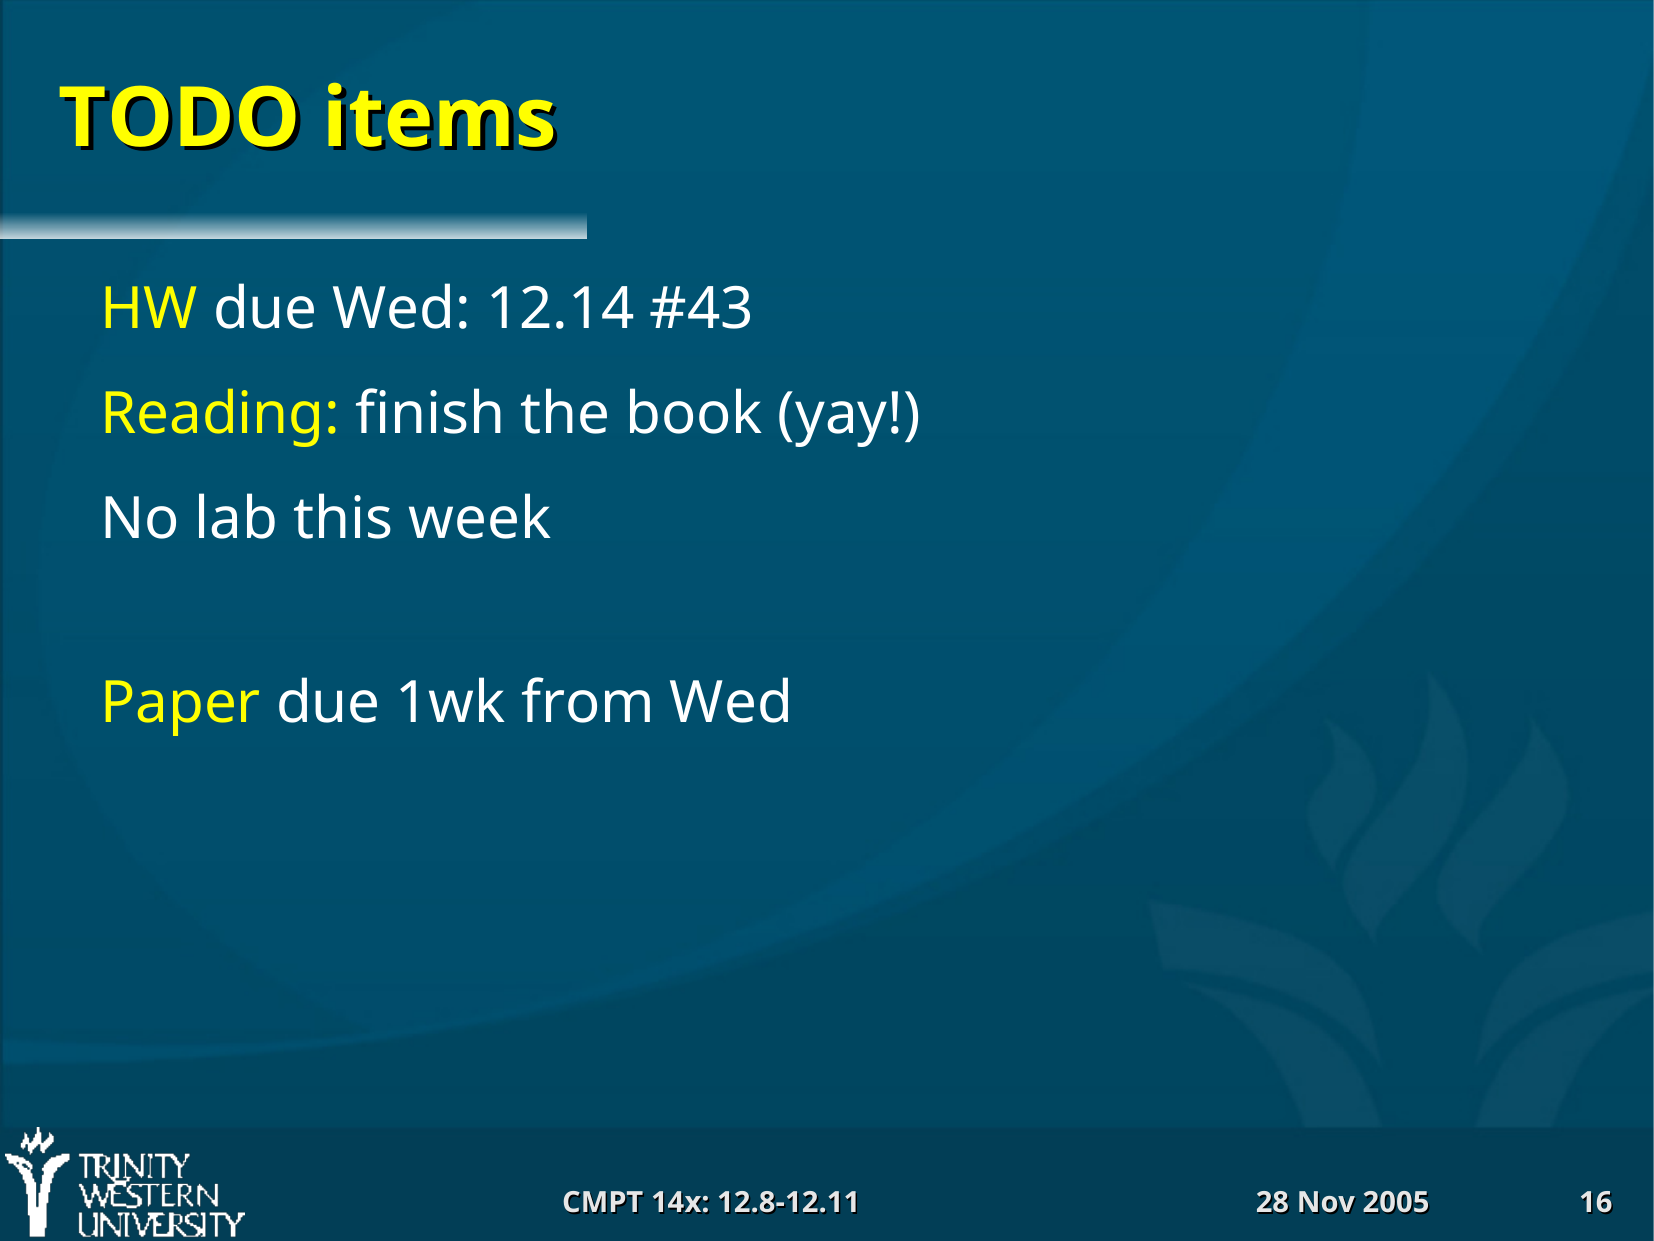

# TODO items
HW due Wed: 12.14 #43
Reading: finish the book (yay!)
No lab this week
Paper due 1wk from Wed
CMPT 14x: 12.8-12.11
28 Nov 2005
16